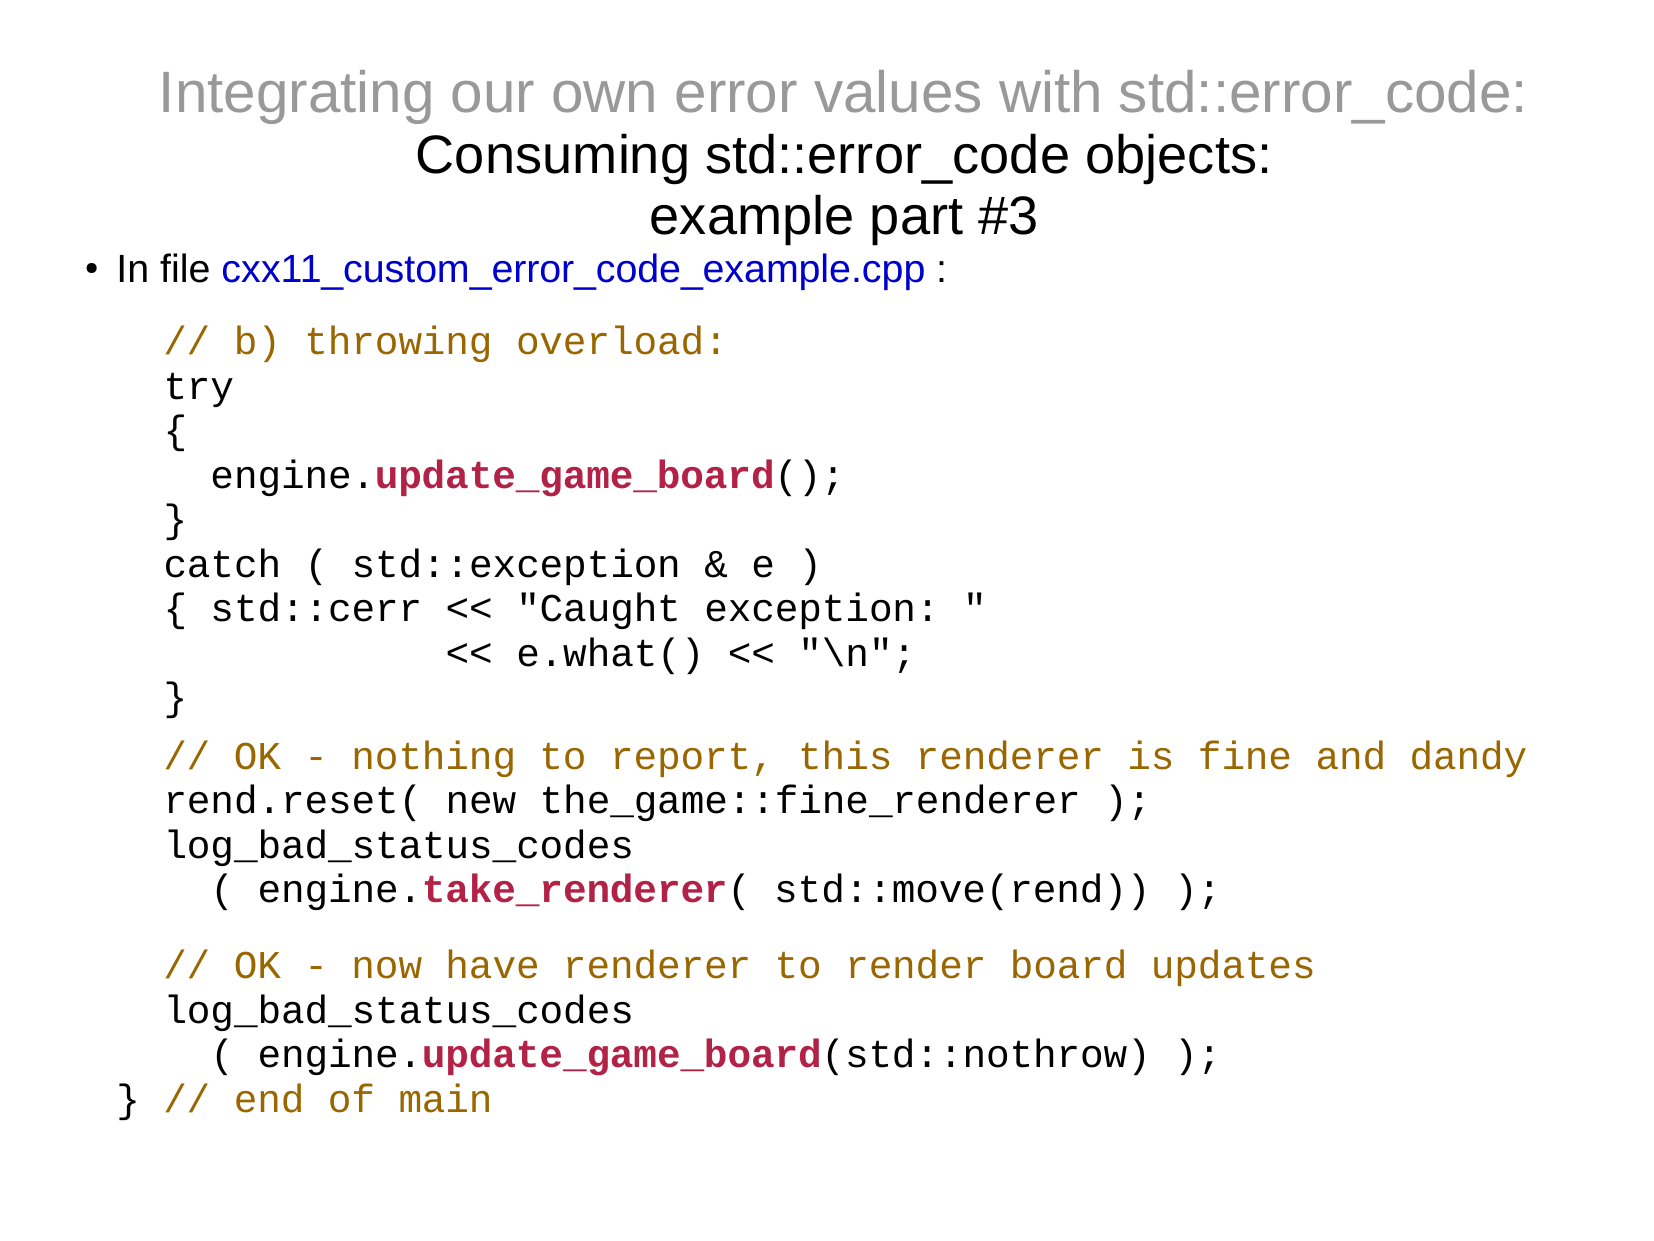

# Integrating our own error values with std::error_code: Consuming std::error_code objects: example part #3
In file cxx11_custom_error_code_example.cpp :
 // b) throwing overload:
 try
 {
 engine.update_game_board();
 }
 catch ( std::exception & e )
 { std::cerr << "Caught exception: "
 << e.what() << "\n";
 }
 // OK - nothing to report, this renderer is fine and dandy
 rend.reset( new the_game::fine_renderer );
 log_bad_status_codes
 ( engine.take_renderer( std::move(rend)) );
 // OK - now have renderer to render board updates
 log_bad_status_codes
 ( engine.update_game_board(std::nothrow) );
} // end of main